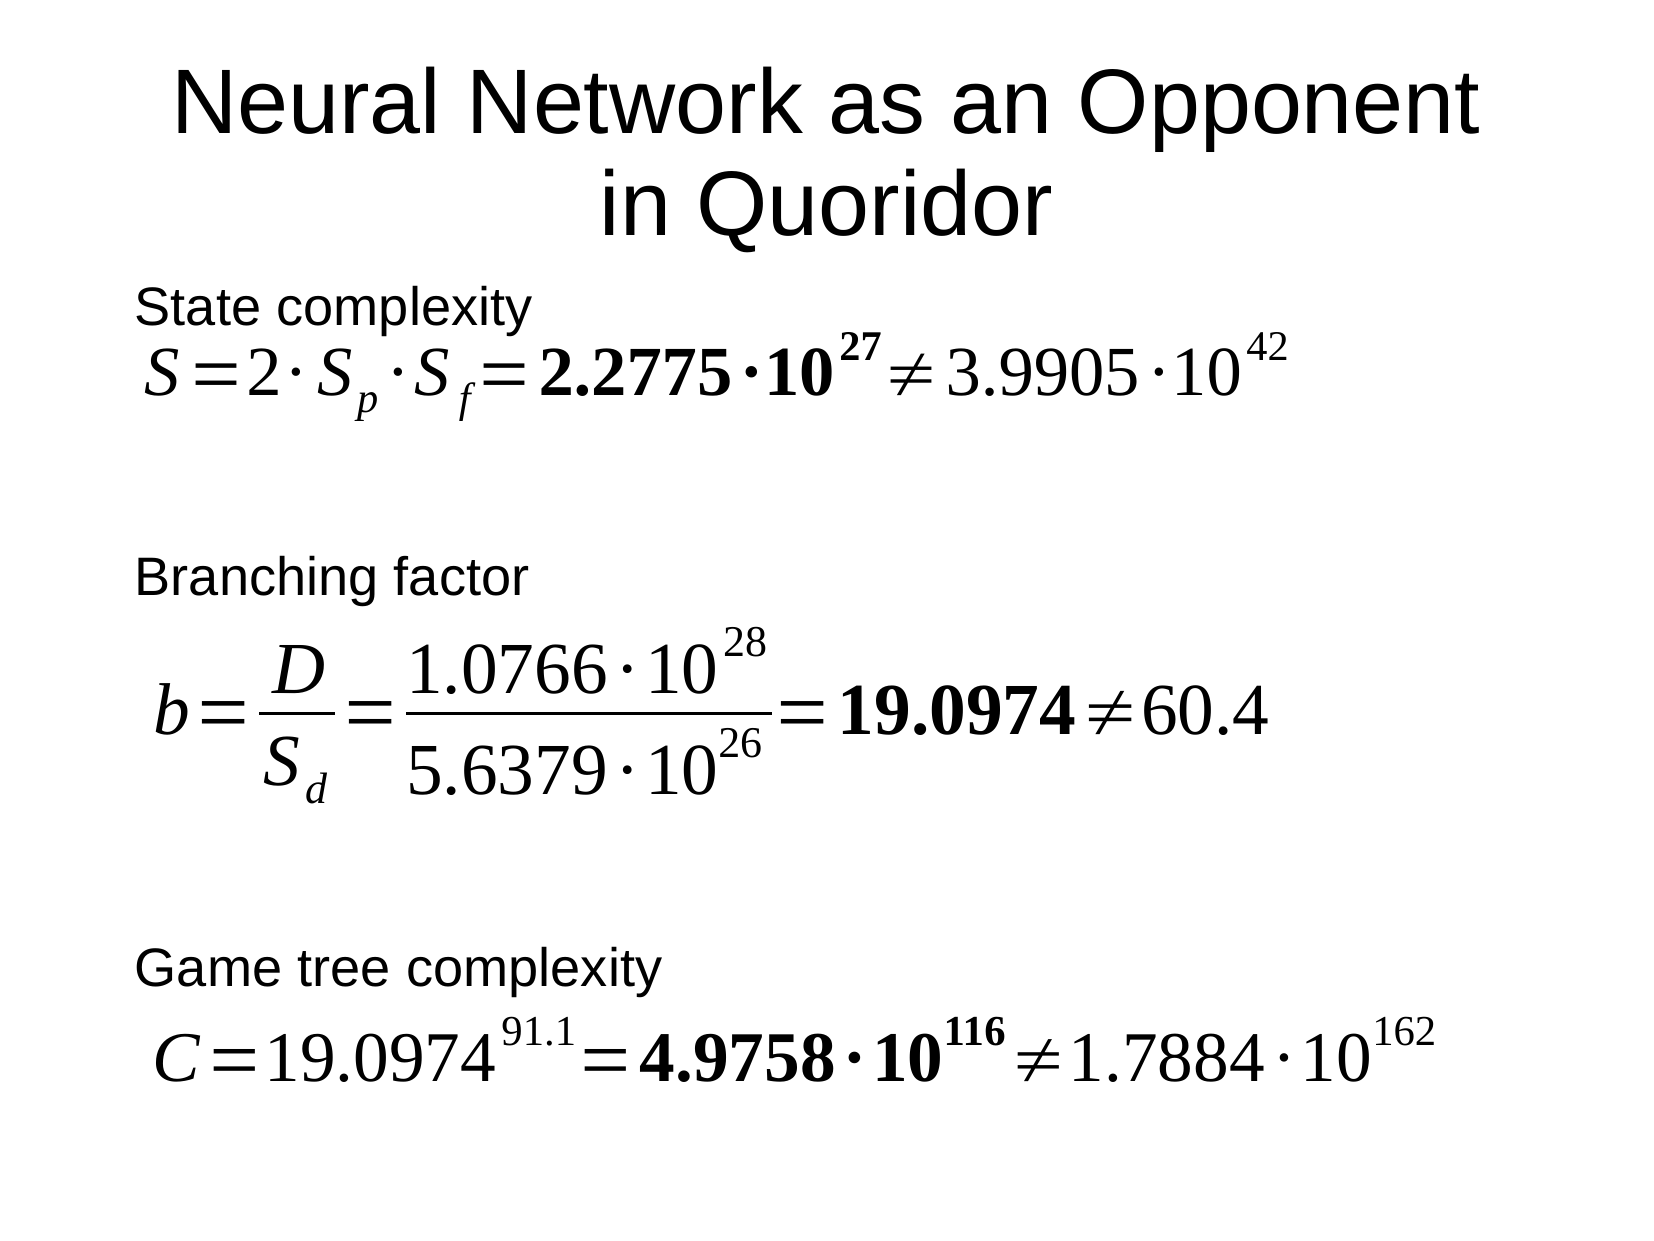

# Neural Network as an Opponent in Quoridor
State complexity
Branching factor
Game tree complexity